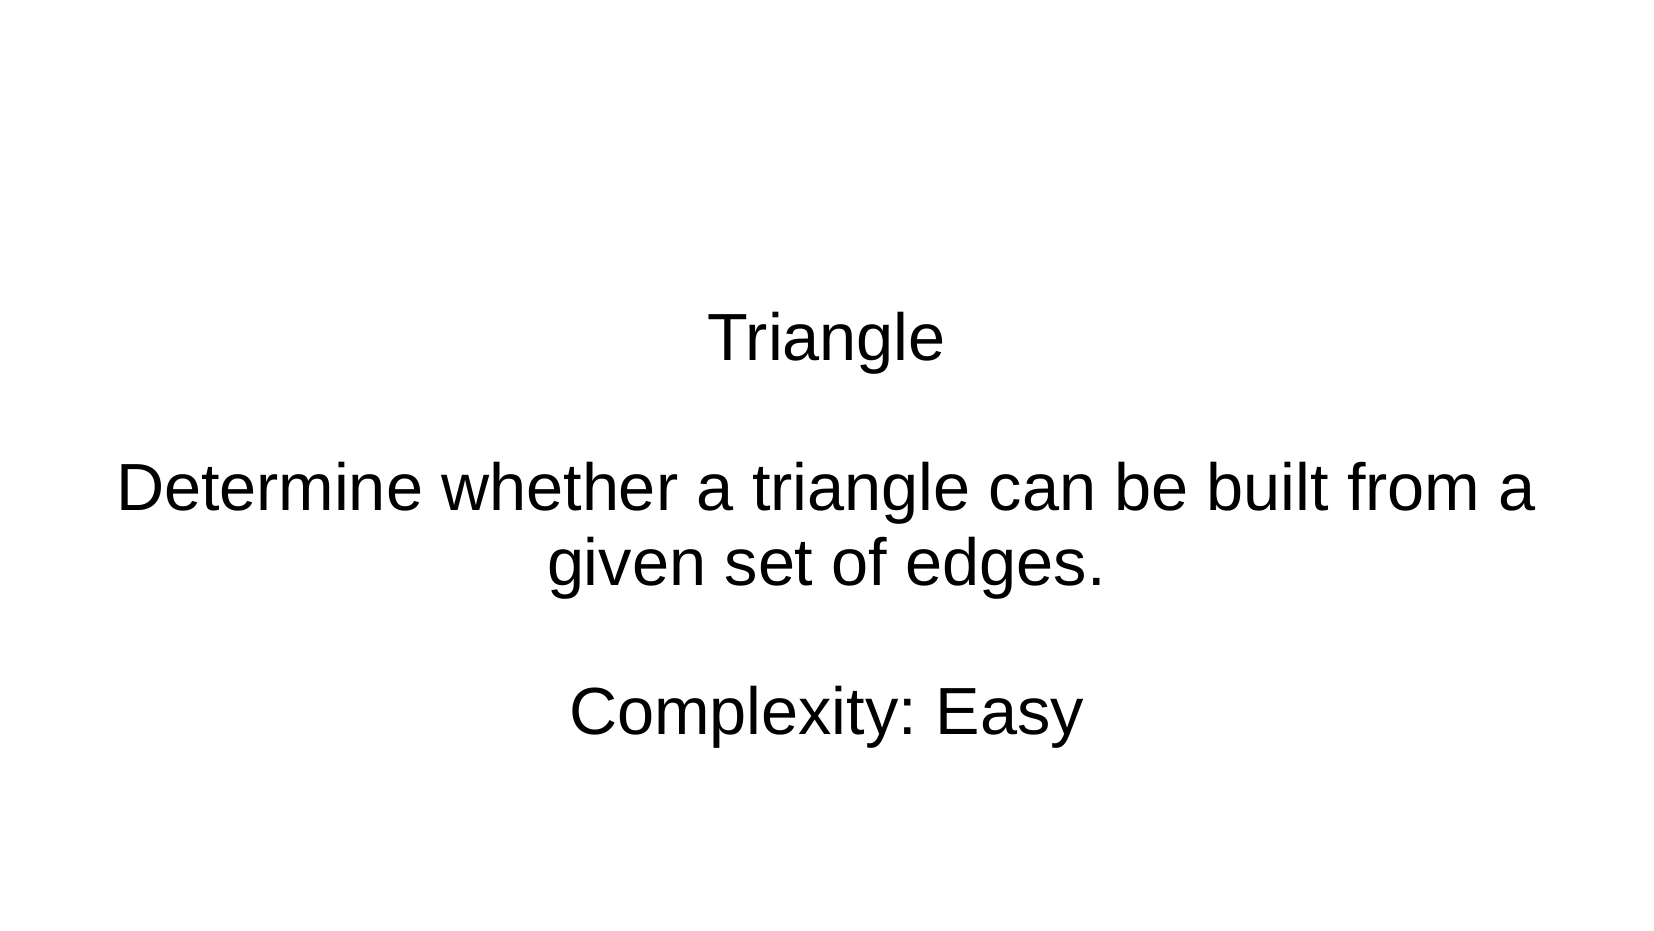

# Triangle
Determine whether a triangle can be built from a given set of edges.
Complexity: Easy